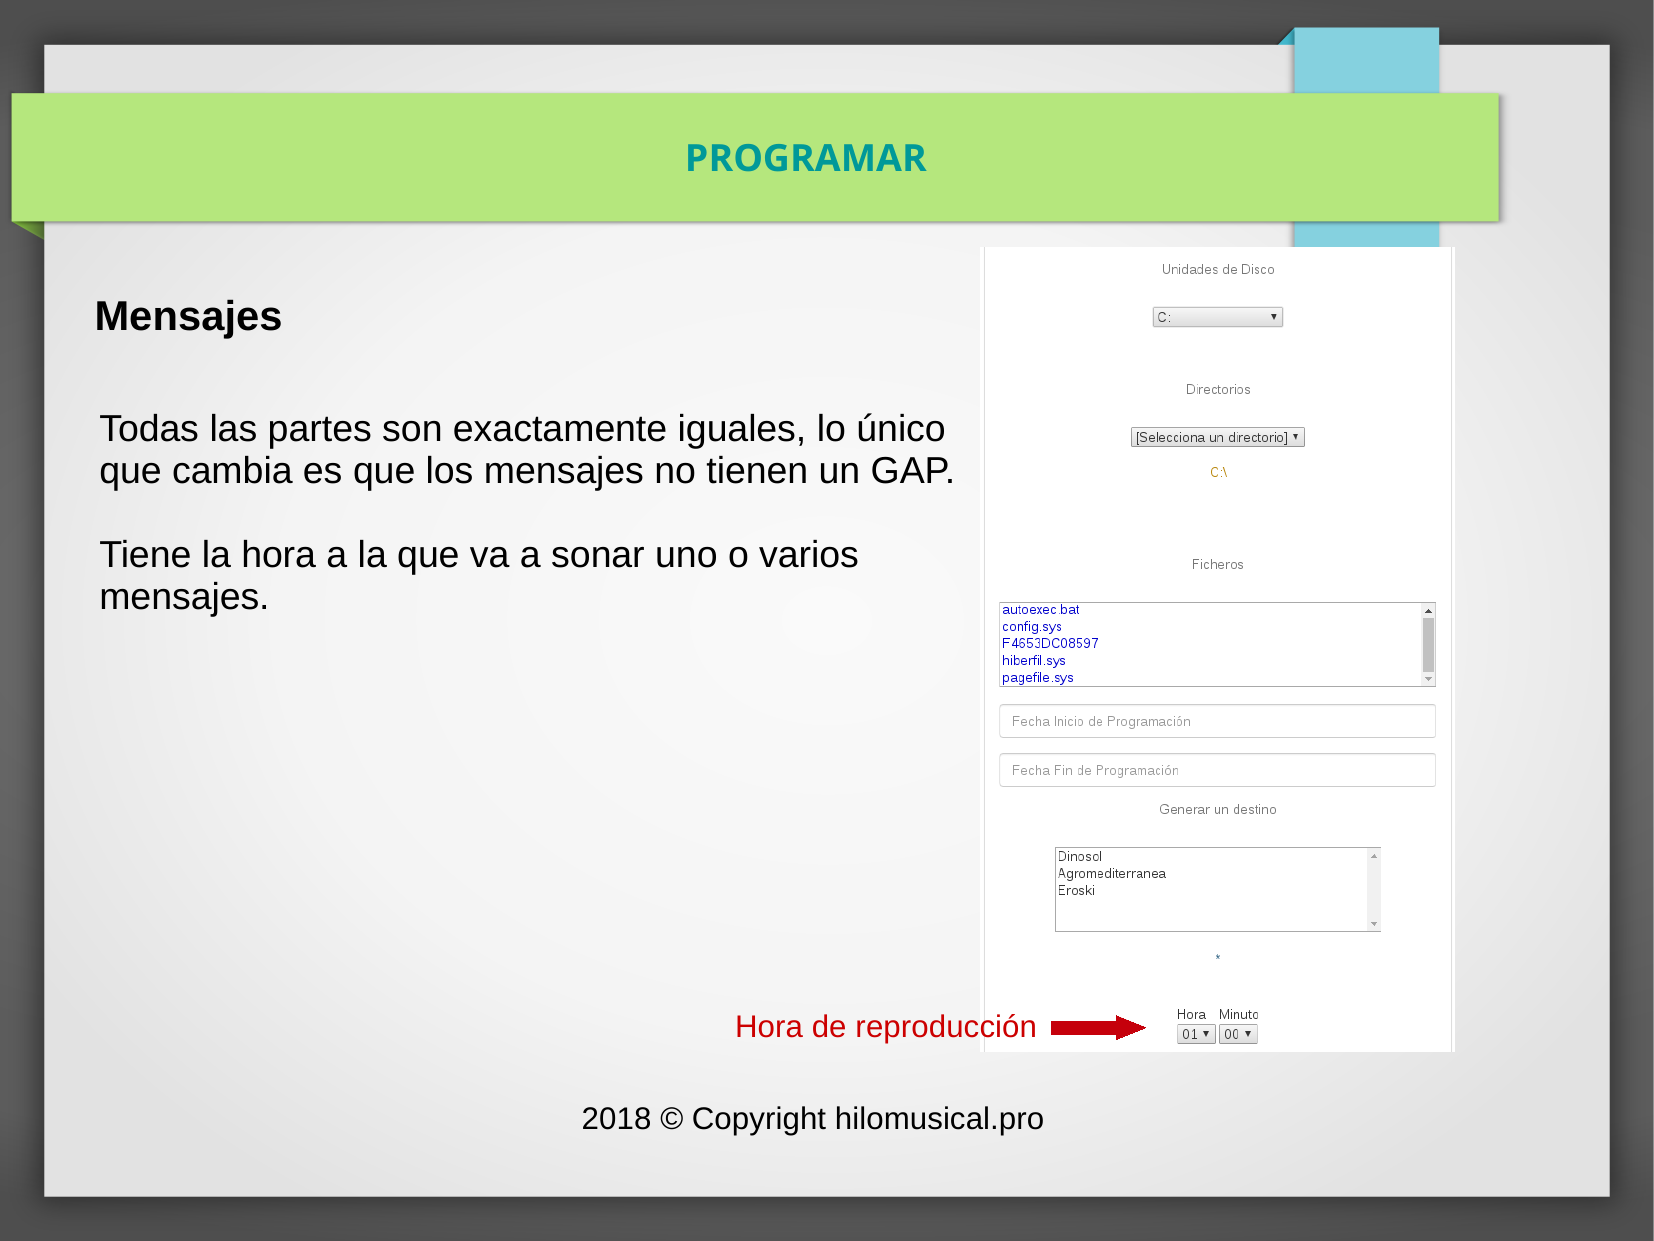

# PROGRAMAR
Mensajes
Todas las partes son exactamente iguales, lo único que cambia es que los mensajes no tienen un GAP.
Tiene la hora a la que va a sonar uno o varios mensajes.
Hora de reproducción
2018 © Copyright hilomusical.pro